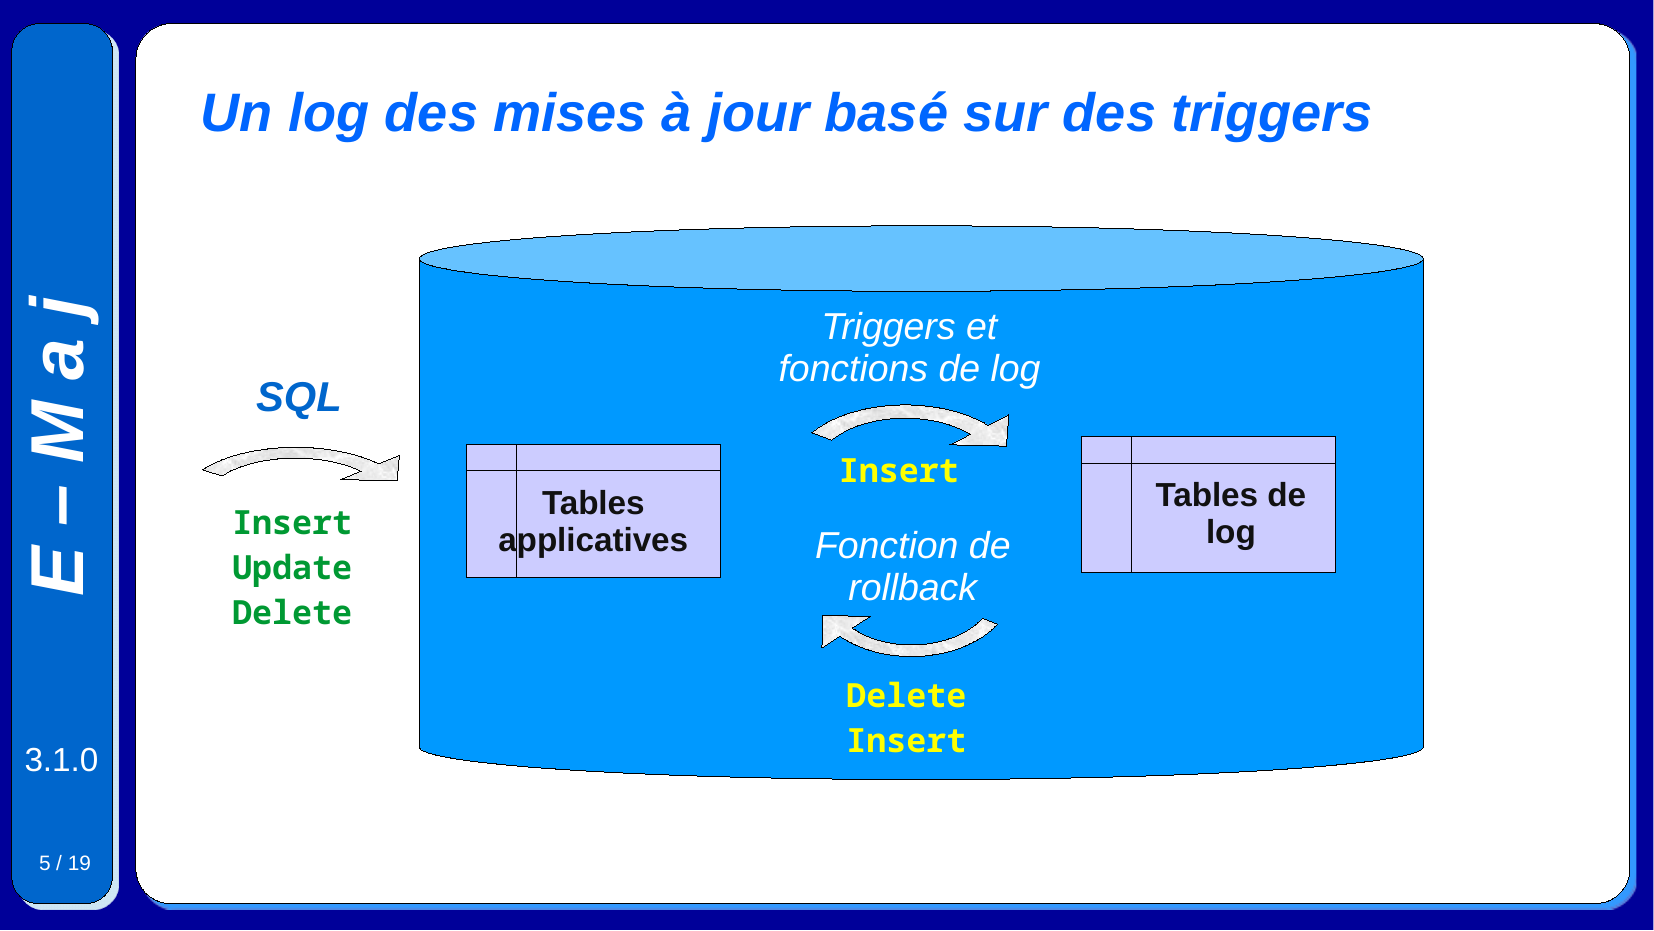

# Un log des mises à jour basé sur des triggers
Triggers et fonctions de log
SQL
Insert
Tables de log
Tables applicatives
Insert Update Delete
Fonction de rollback
Delete
Insert